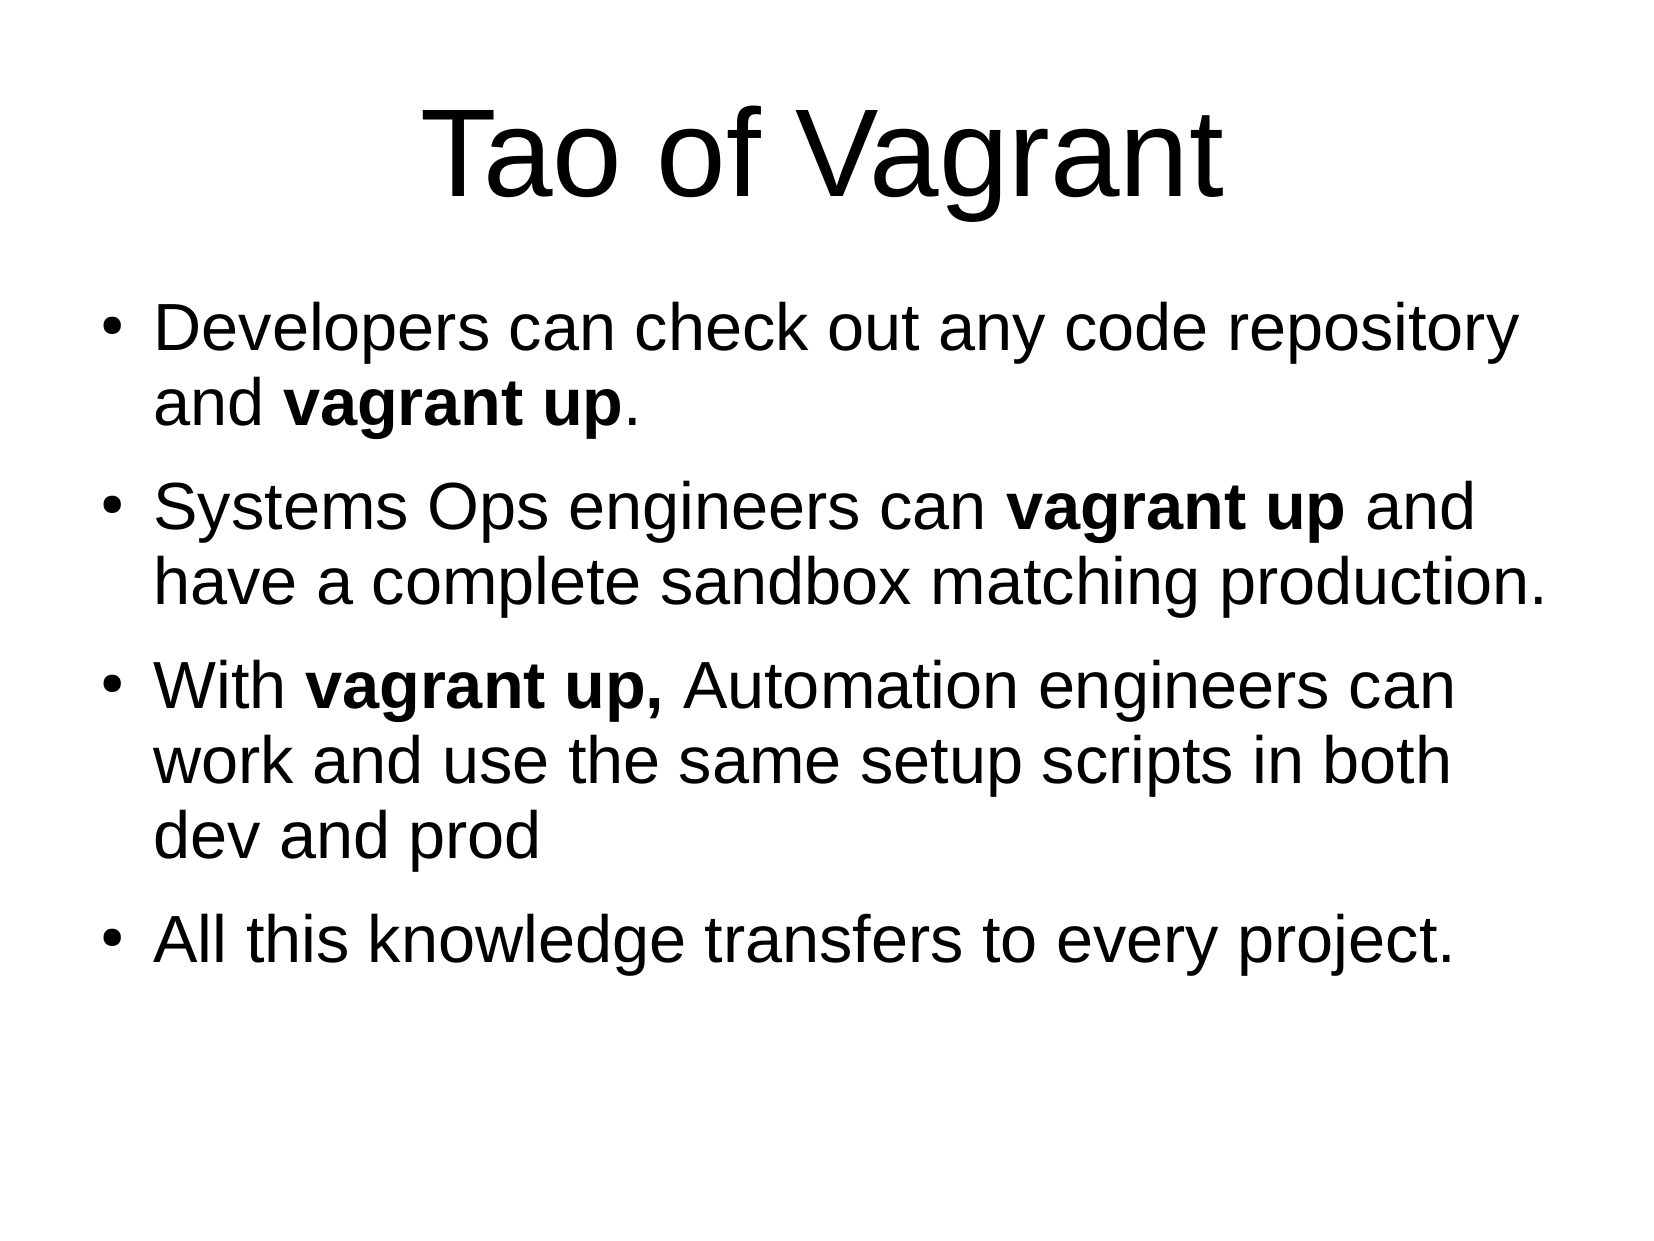

# Tao of Vagrant
Developers can check out any code repository and vagrant up.
Systems Ops engineers can vagrant up and have a complete sandbox matching production.
With vagrant up, Automation engineers can work and use the same setup scripts in both dev and prod
All this knowledge transfers to every project.